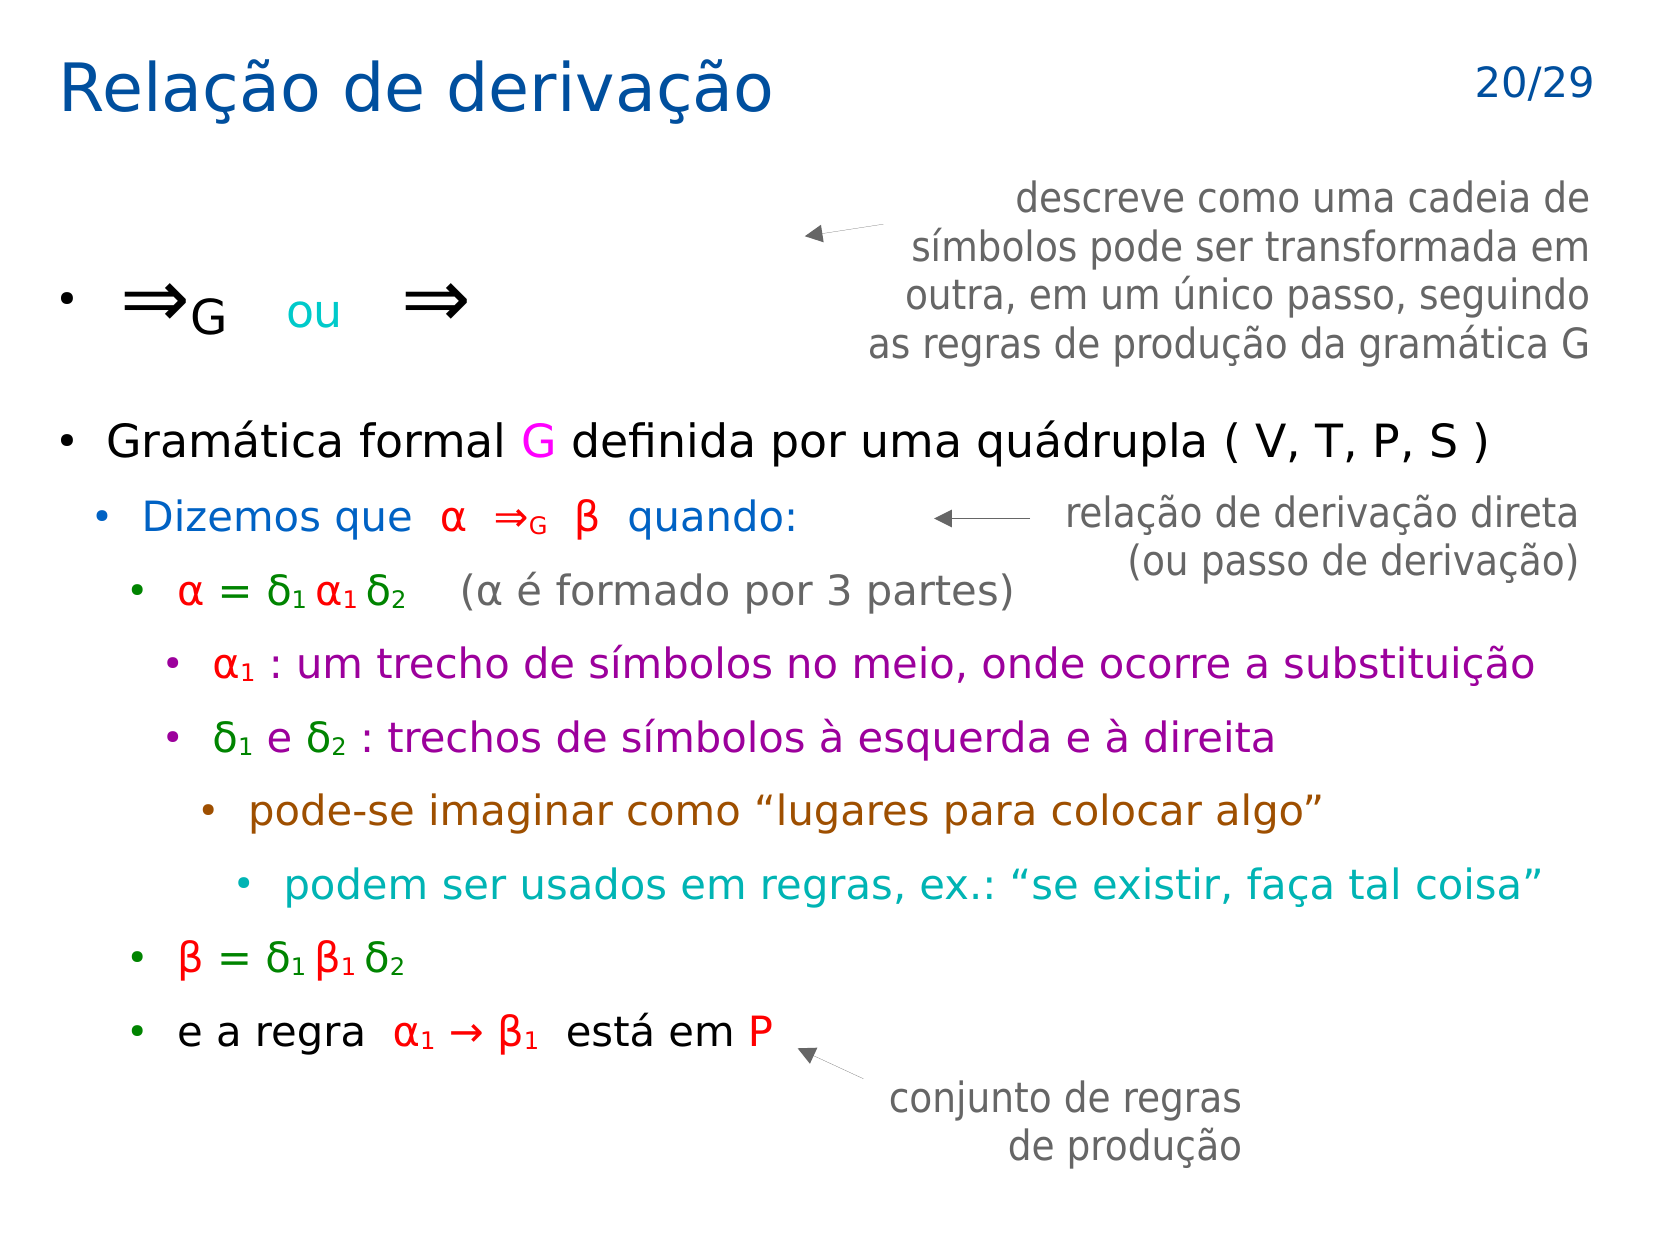

# Relação de derivação
20
descreve como uma cadeia de símbolos pode ser transformada em outra, em um único passo, seguindo as regras de produção da gramática G
 ⇒G ou ⇒
Gramática formal G definida por uma quádrupla ( V, T, P, S )
Dizemos que α ⇒G β quando:
α = δ1 α1 δ2 (α é formado por 3 partes)
α1​ : um trecho de símbolos no meio, onde ocorre a substituição
δ1 e ​δ2 : trechos de símbolos à esquerda e à direita
pode-se imaginar como “lugares para colocar algo”
podem ser usados em regras, ex.: “se existir, faça tal coisa”
β = δ1 β1 δ2
e a regra α1 → β1 está em P
relação de derivação direta (ou passo de derivação)
conjunto de regras de produção